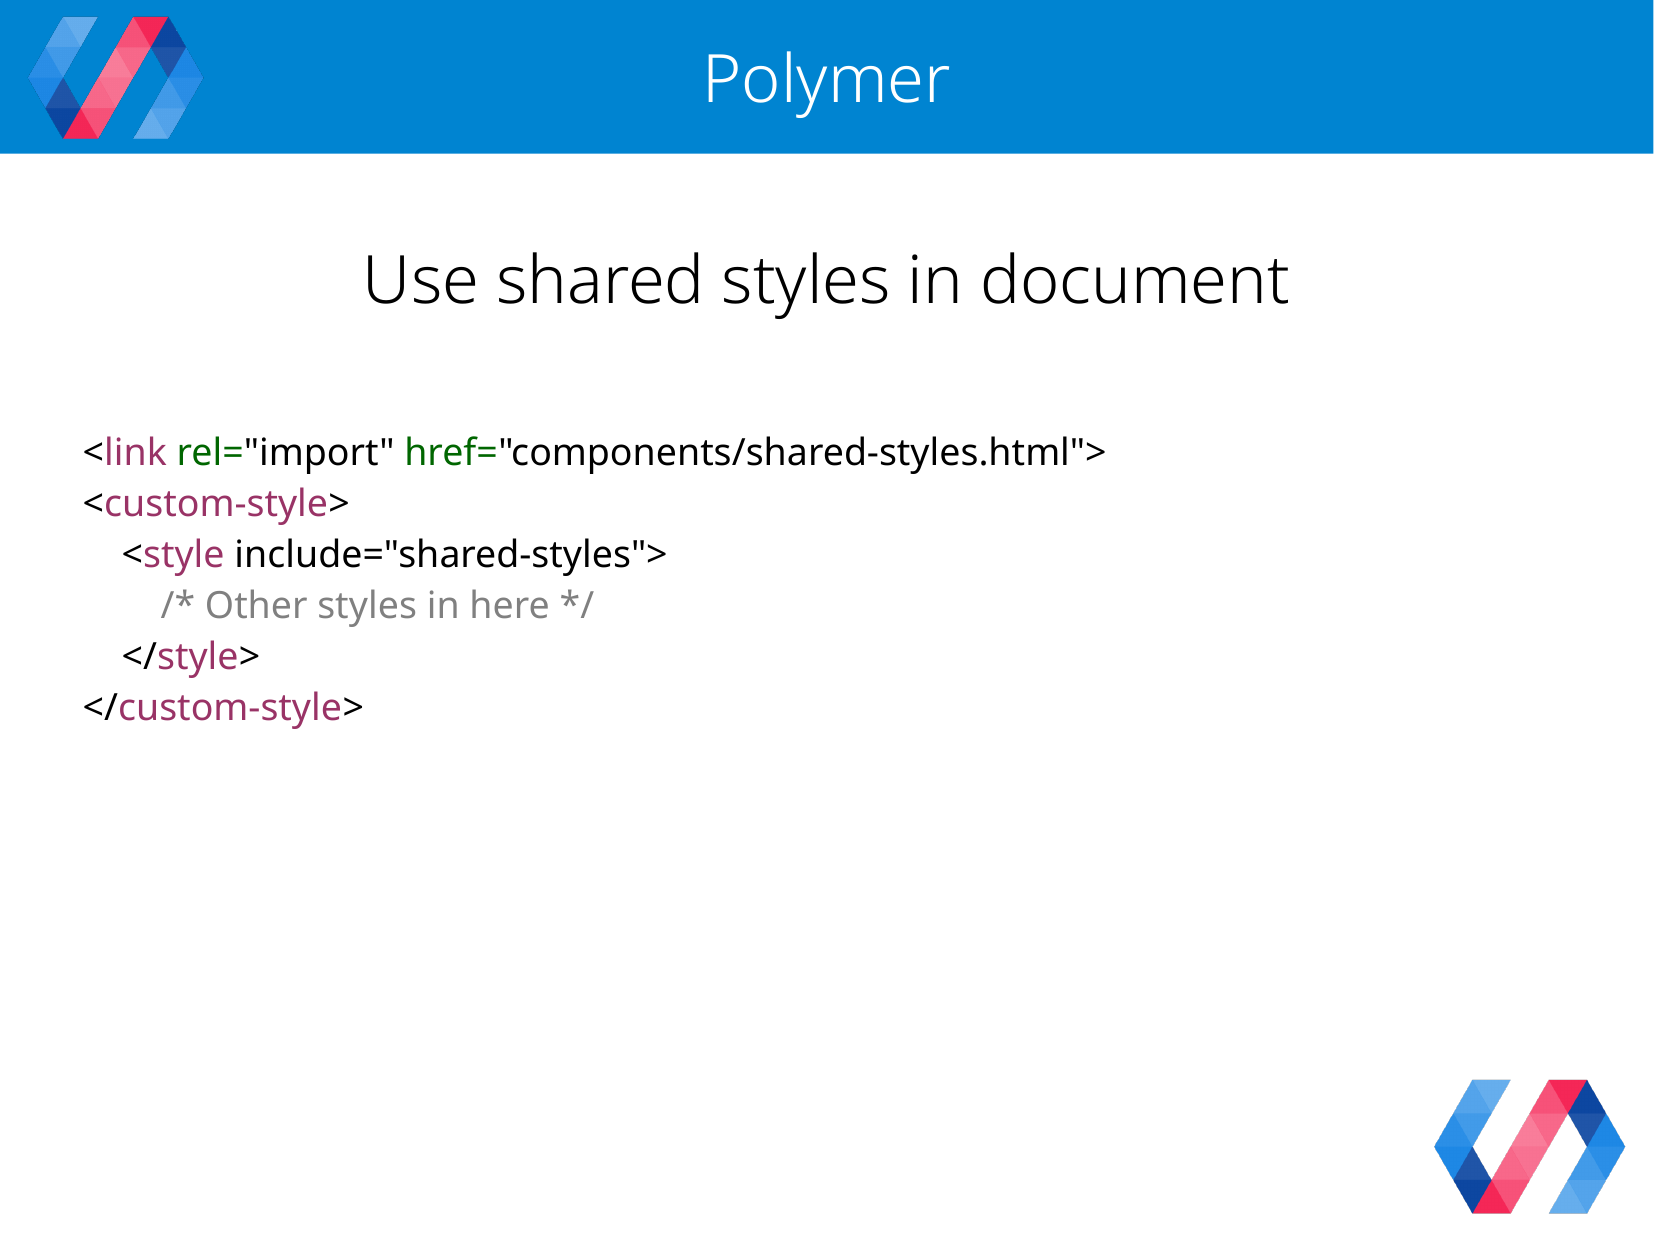

# Polymer
Use shared styles in document
<link rel="import" href="components/shared-styles.html">
<custom-style>
 <style include="shared-styles">
 /* Other styles in here */
 </style>
</custom-style>